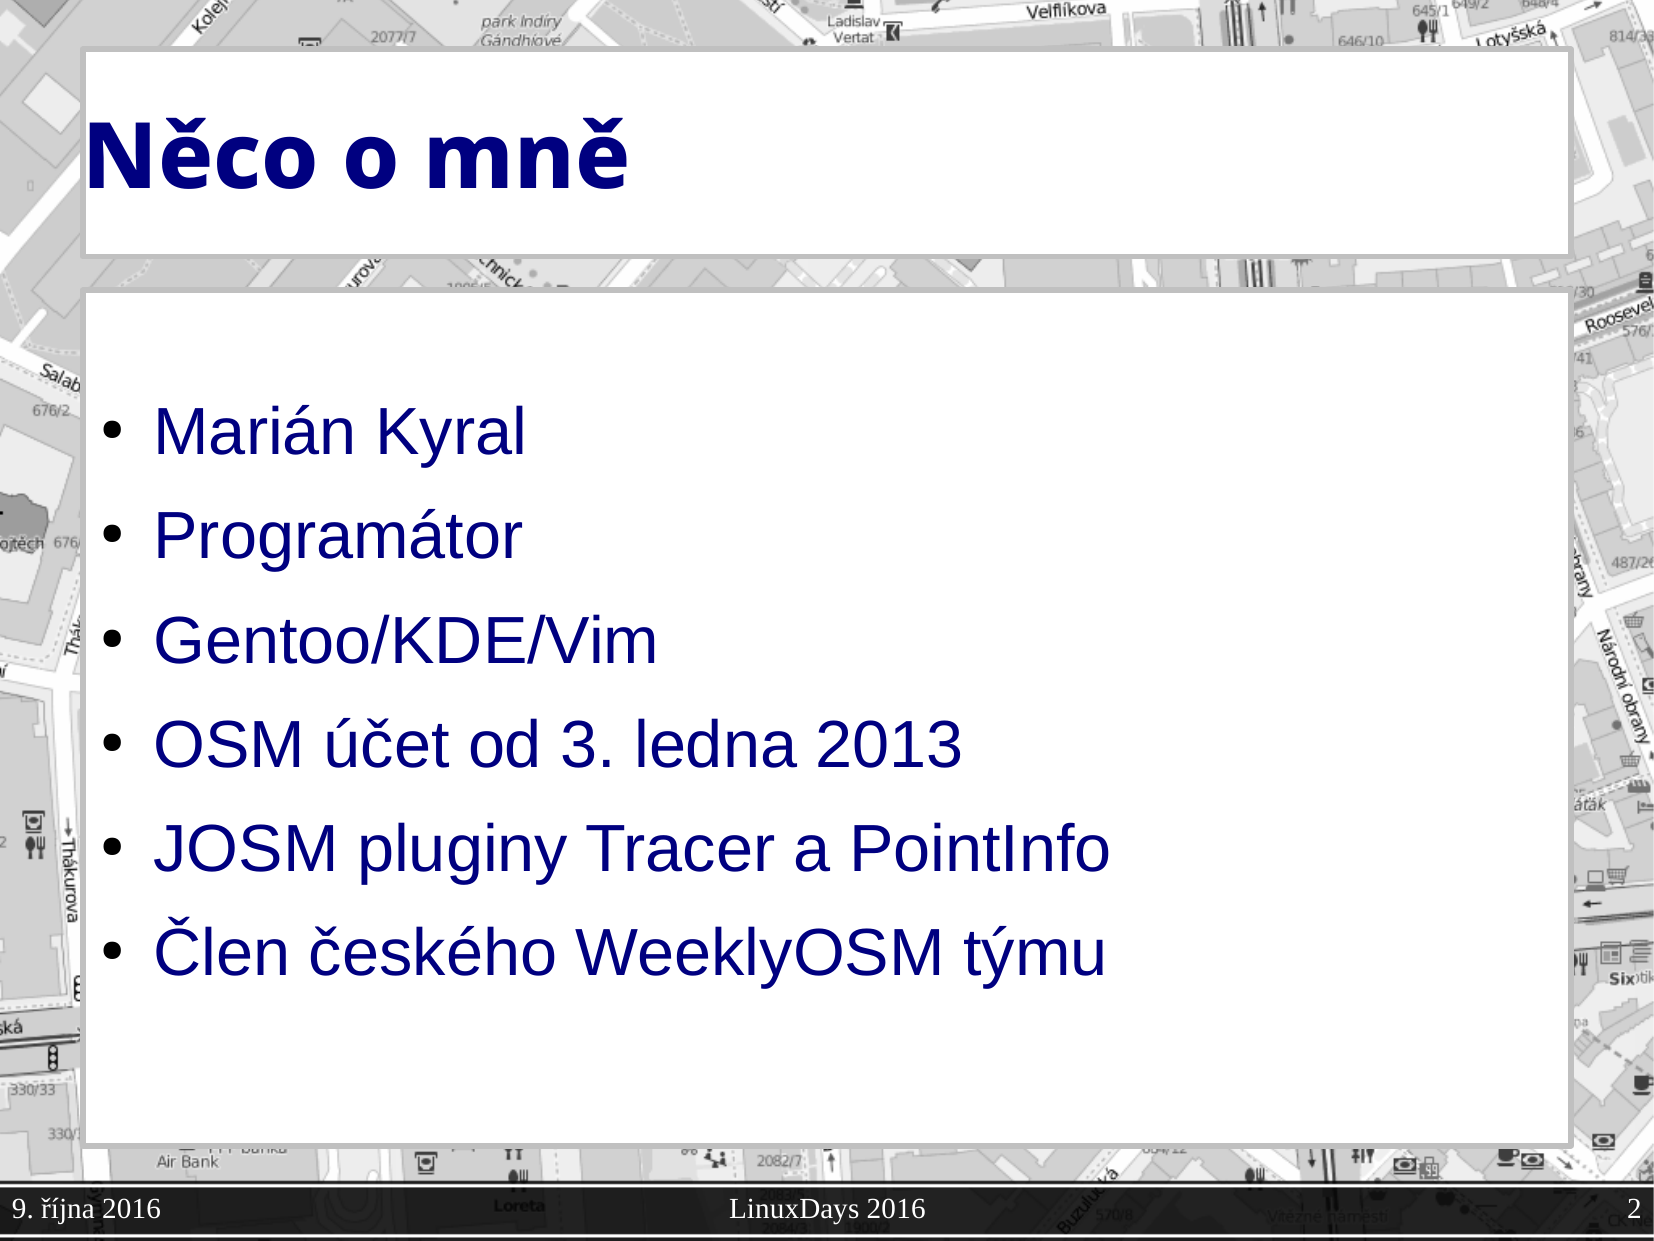

# Něco o mně
Marián Kyral
Programátor
Gentoo/KDE/Vim
OSM účet od 3. ledna 2013
JOSM pluginy Tracer a PointInfo
Člen českého WeeklyOSM týmu
18. listopadu 2015
Marián Kyral - GISday 2015, Praha
2